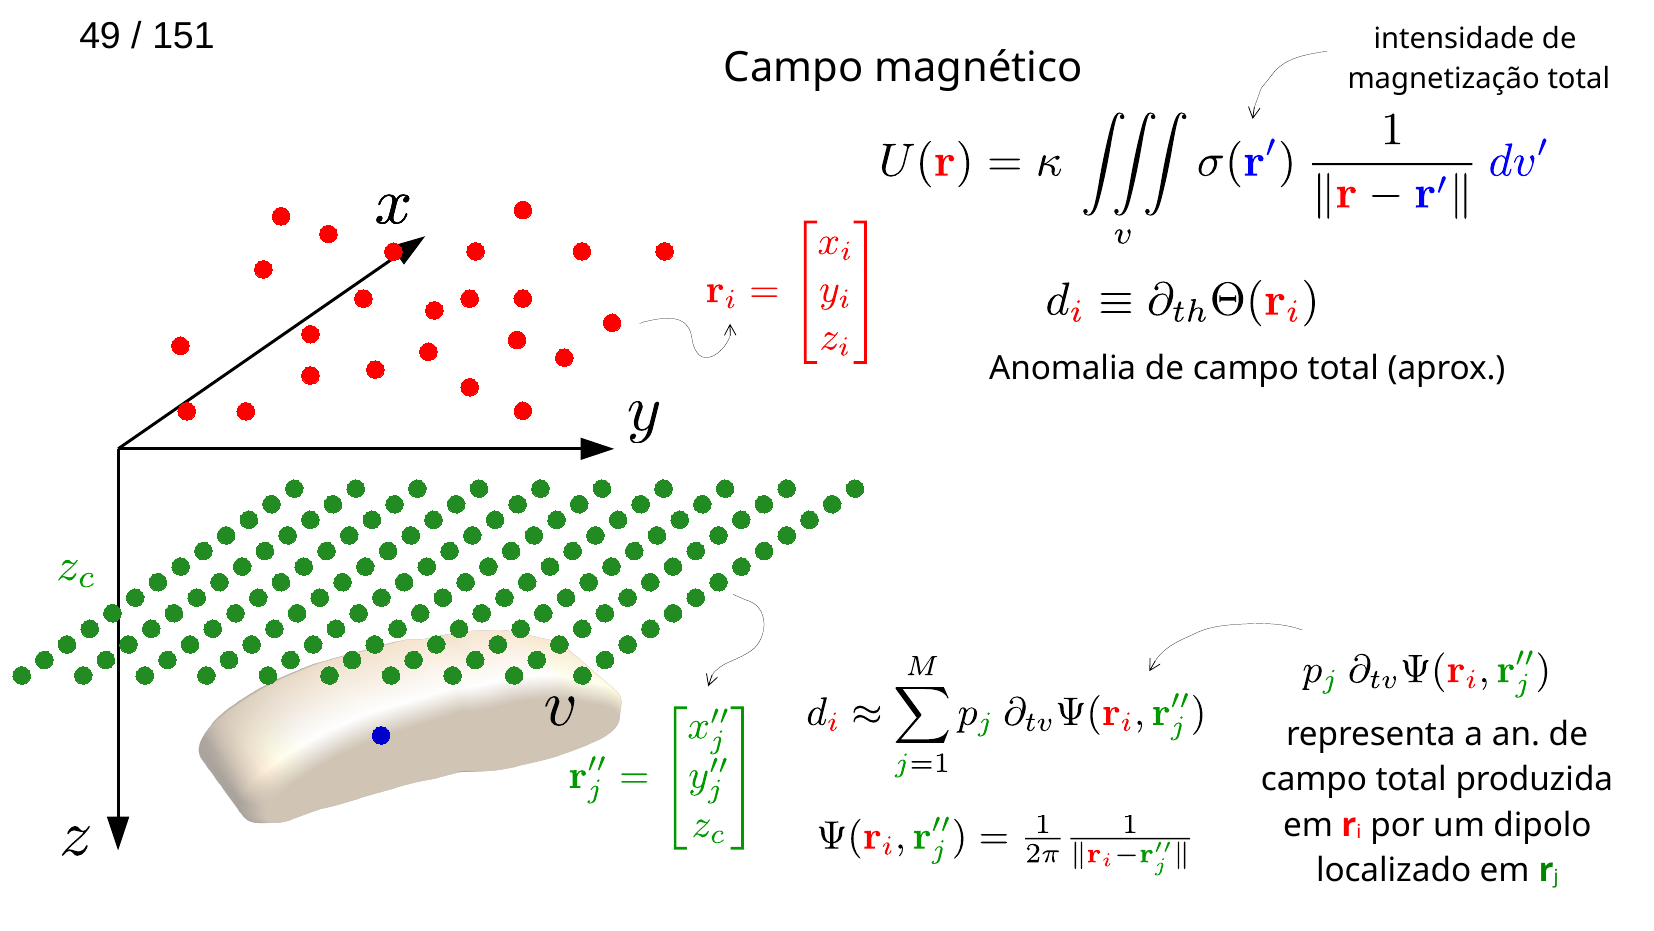

intensidade de
magnetização total
Campo magnético
Anomalia de campo total (aprox.)
representa a an. de campo total produzida em ri por um dipolo localizado em rj